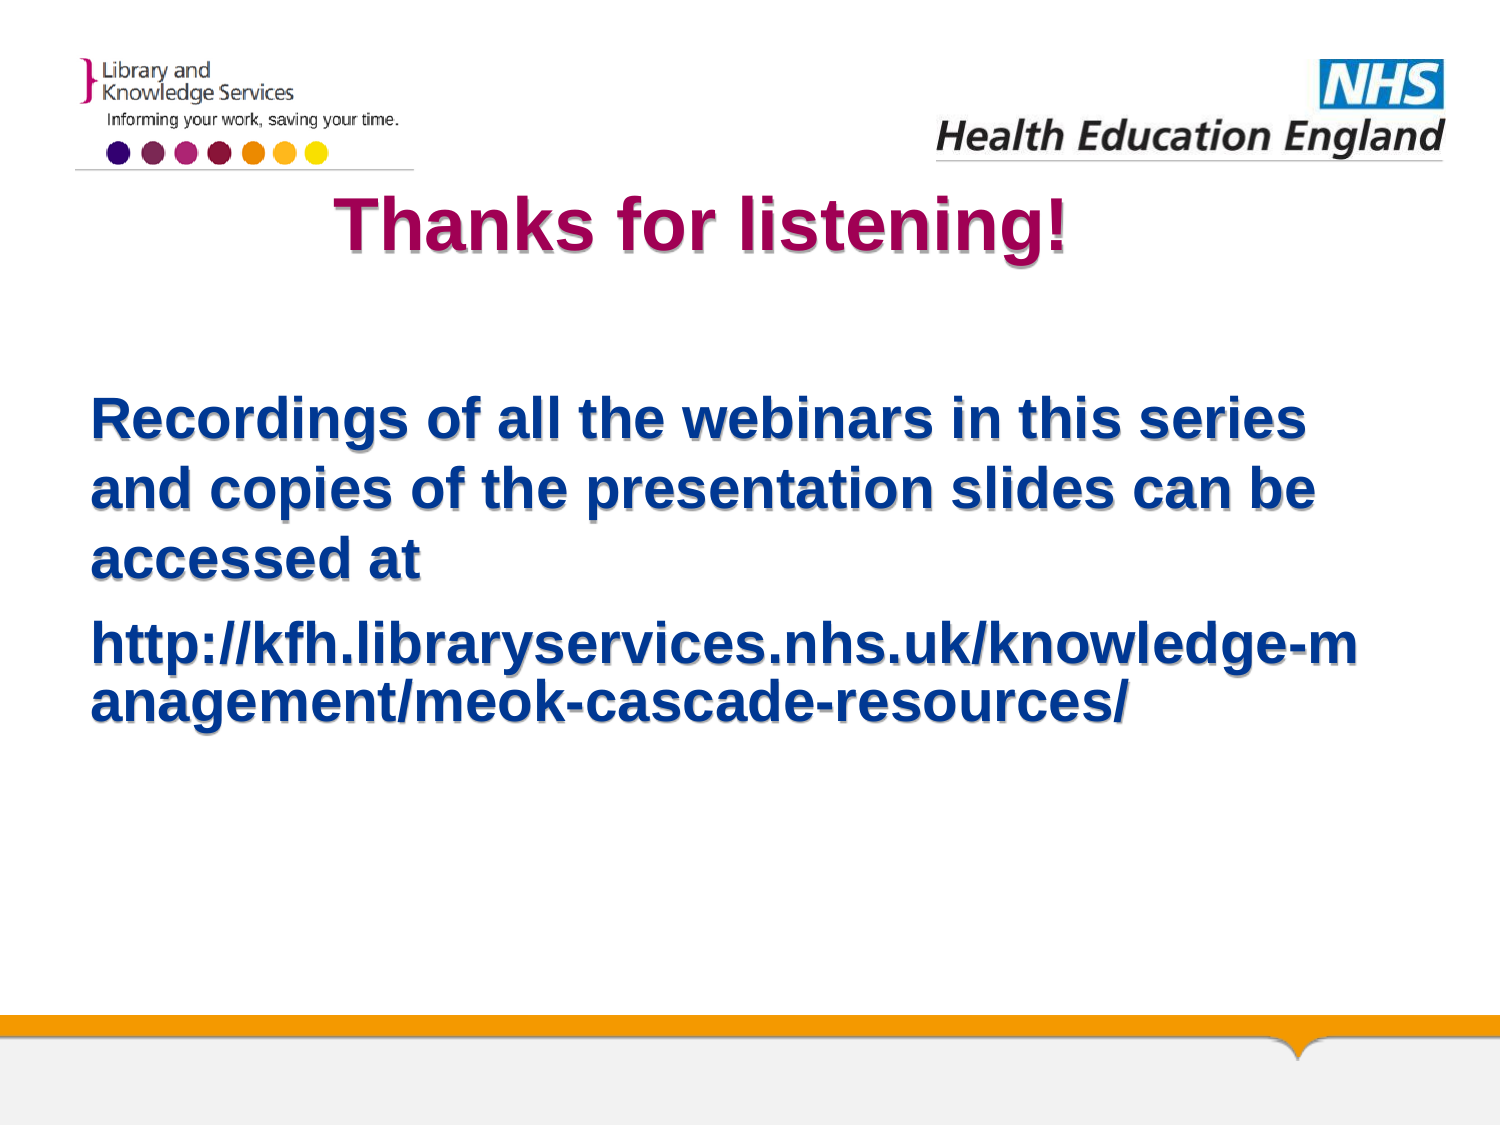

# Thanks for listening!
Recordings of all the webinars in this series and copies of the presentation slides can be accessed at
http://kfh.libraryservices.nhs.uk/knowledge-management/meok-cascade-resources/